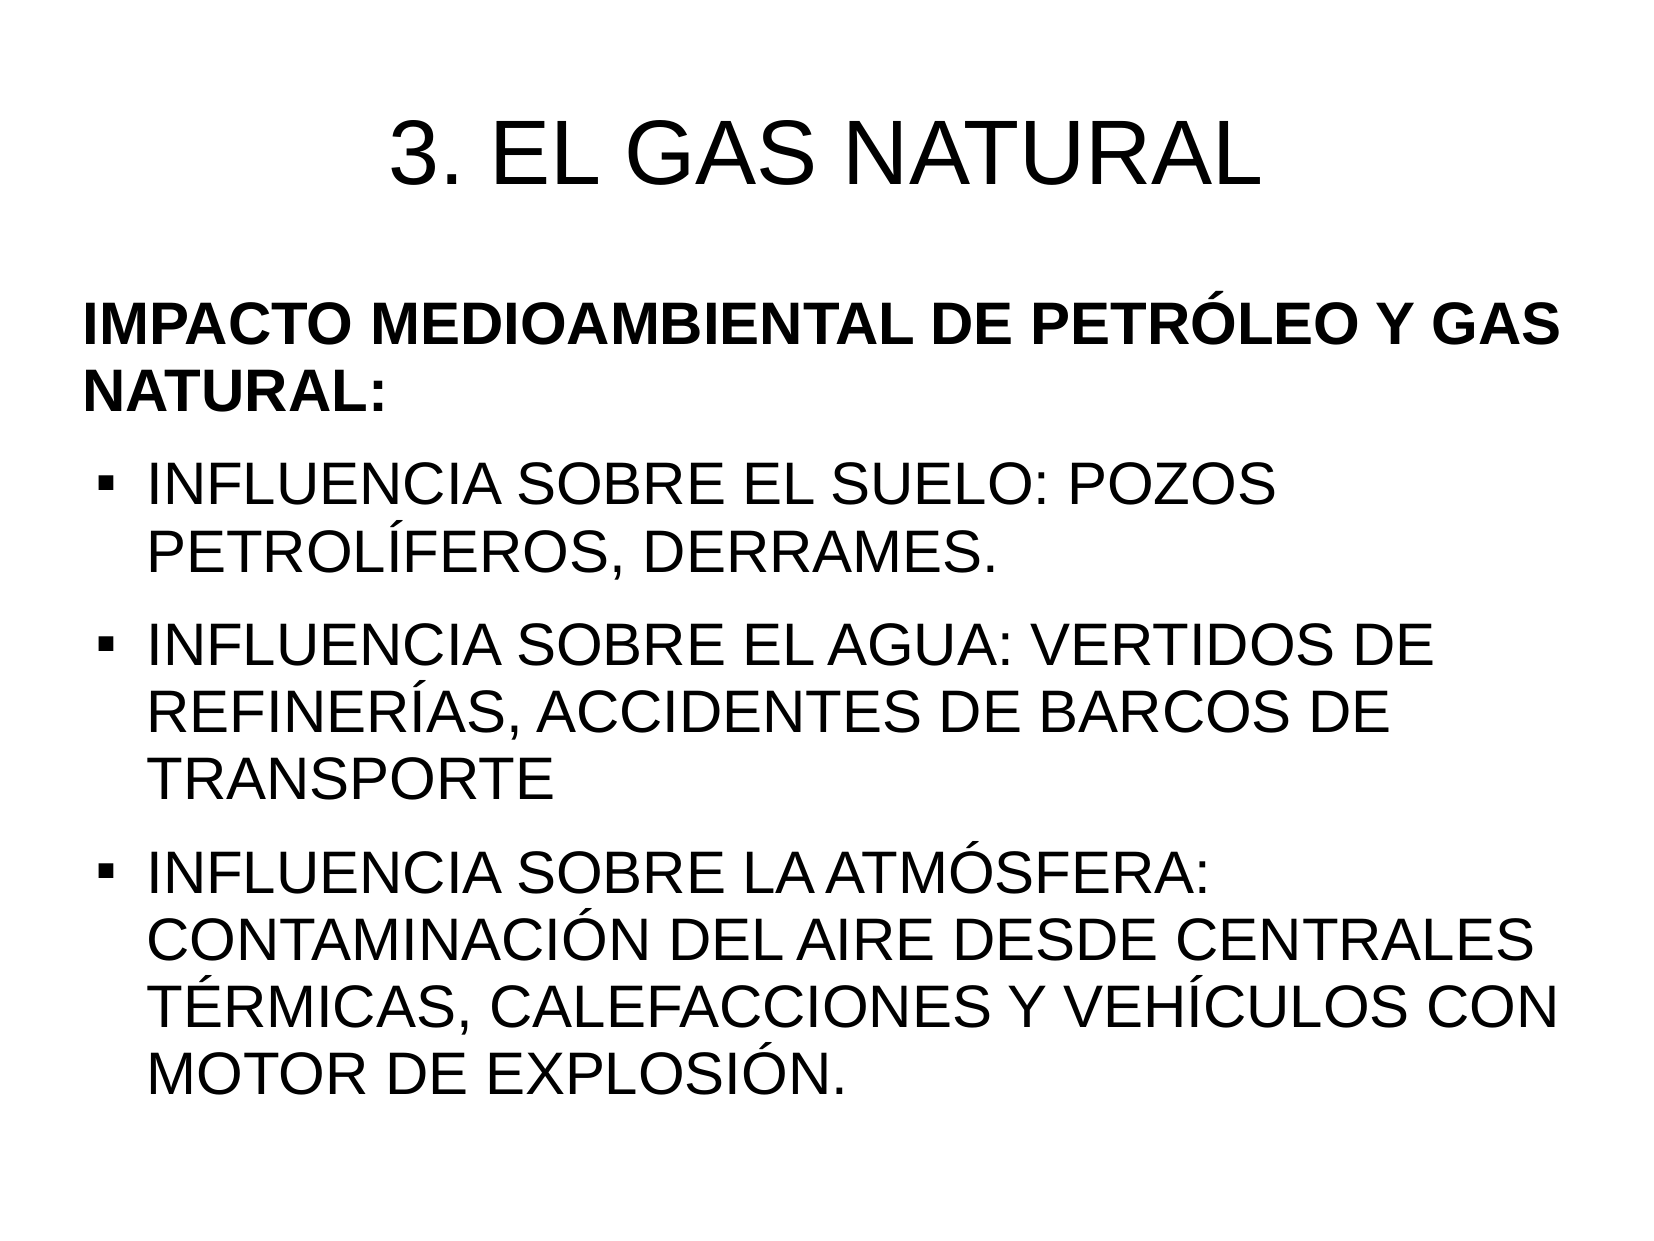

# 3. EL GAS NATURAL
IMPACTO MEDIOAMBIENTAL DE PETRÓLEO Y GAS NATURAL:
INFLUENCIA SOBRE EL SUELO: POZOS PETROLÍFEROS, DERRAMES.
INFLUENCIA SOBRE EL AGUA: VERTIDOS DE REFINERÍAS, ACCIDENTES DE BARCOS DE TRANSPORTE
INFLUENCIA SOBRE LA ATMÓSFERA: CONTAMINACIÓN DEL AIRE DESDE CENTRALES TÉRMICAS, CALEFACCIONES Y VEHÍCULOS CON MOTOR DE EXPLOSIÓN.